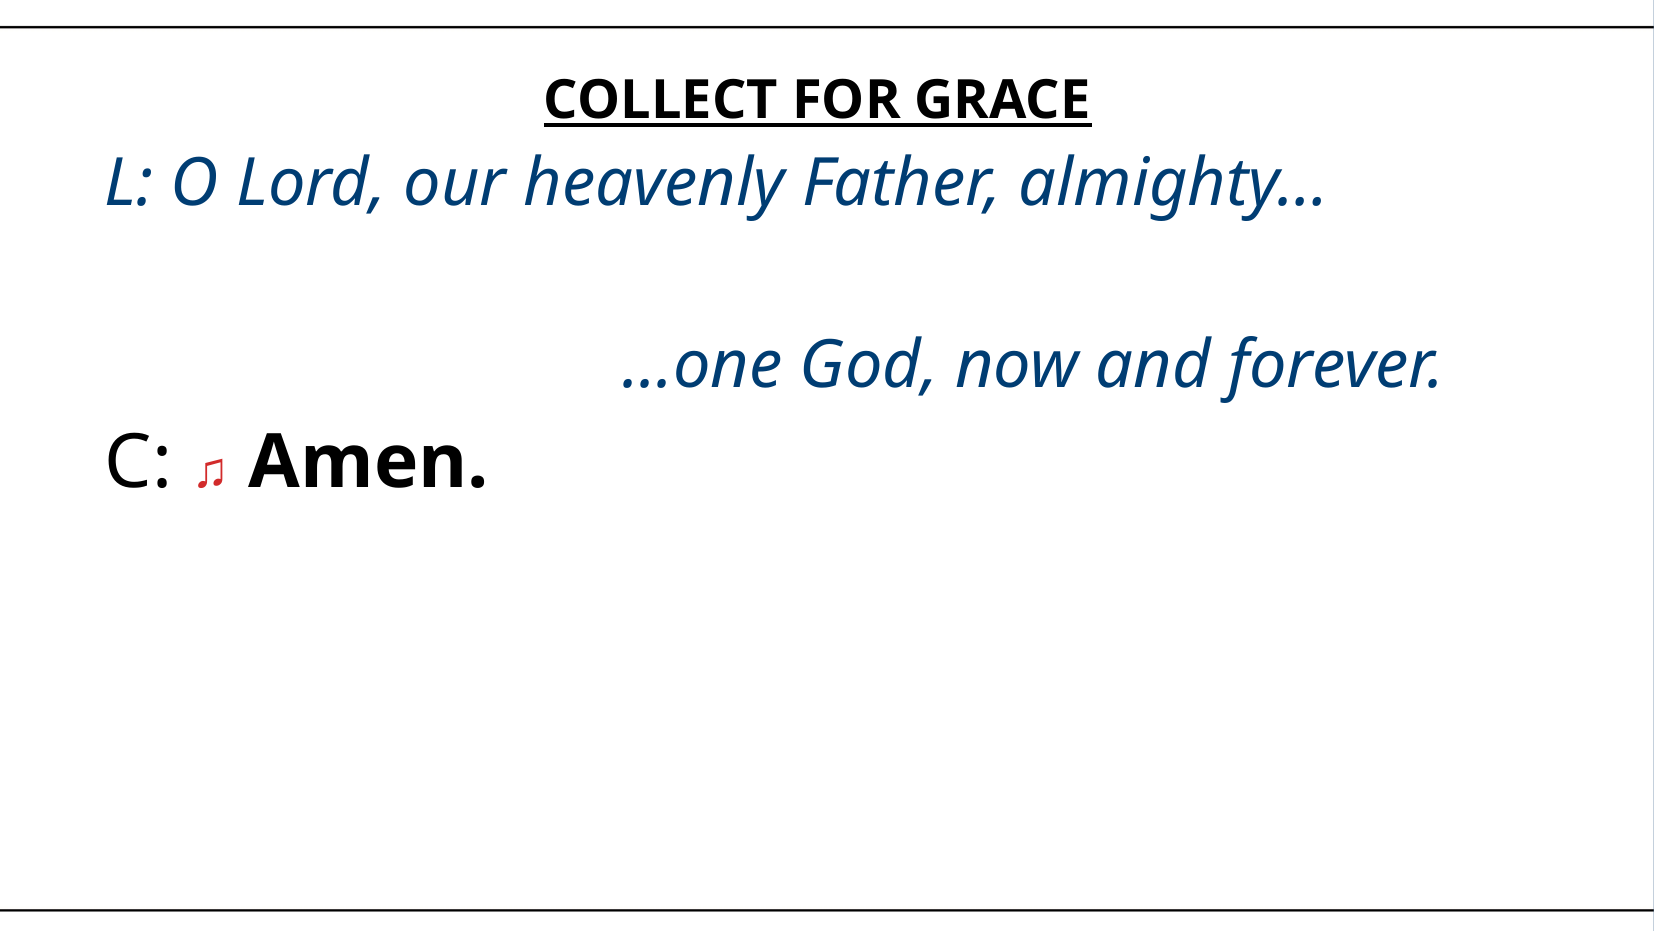

COLLECT FOR GRACE
L: O Lord, our heavenly Father, almighty…
 ...one God, now and forever.
C: ♫ Amen.